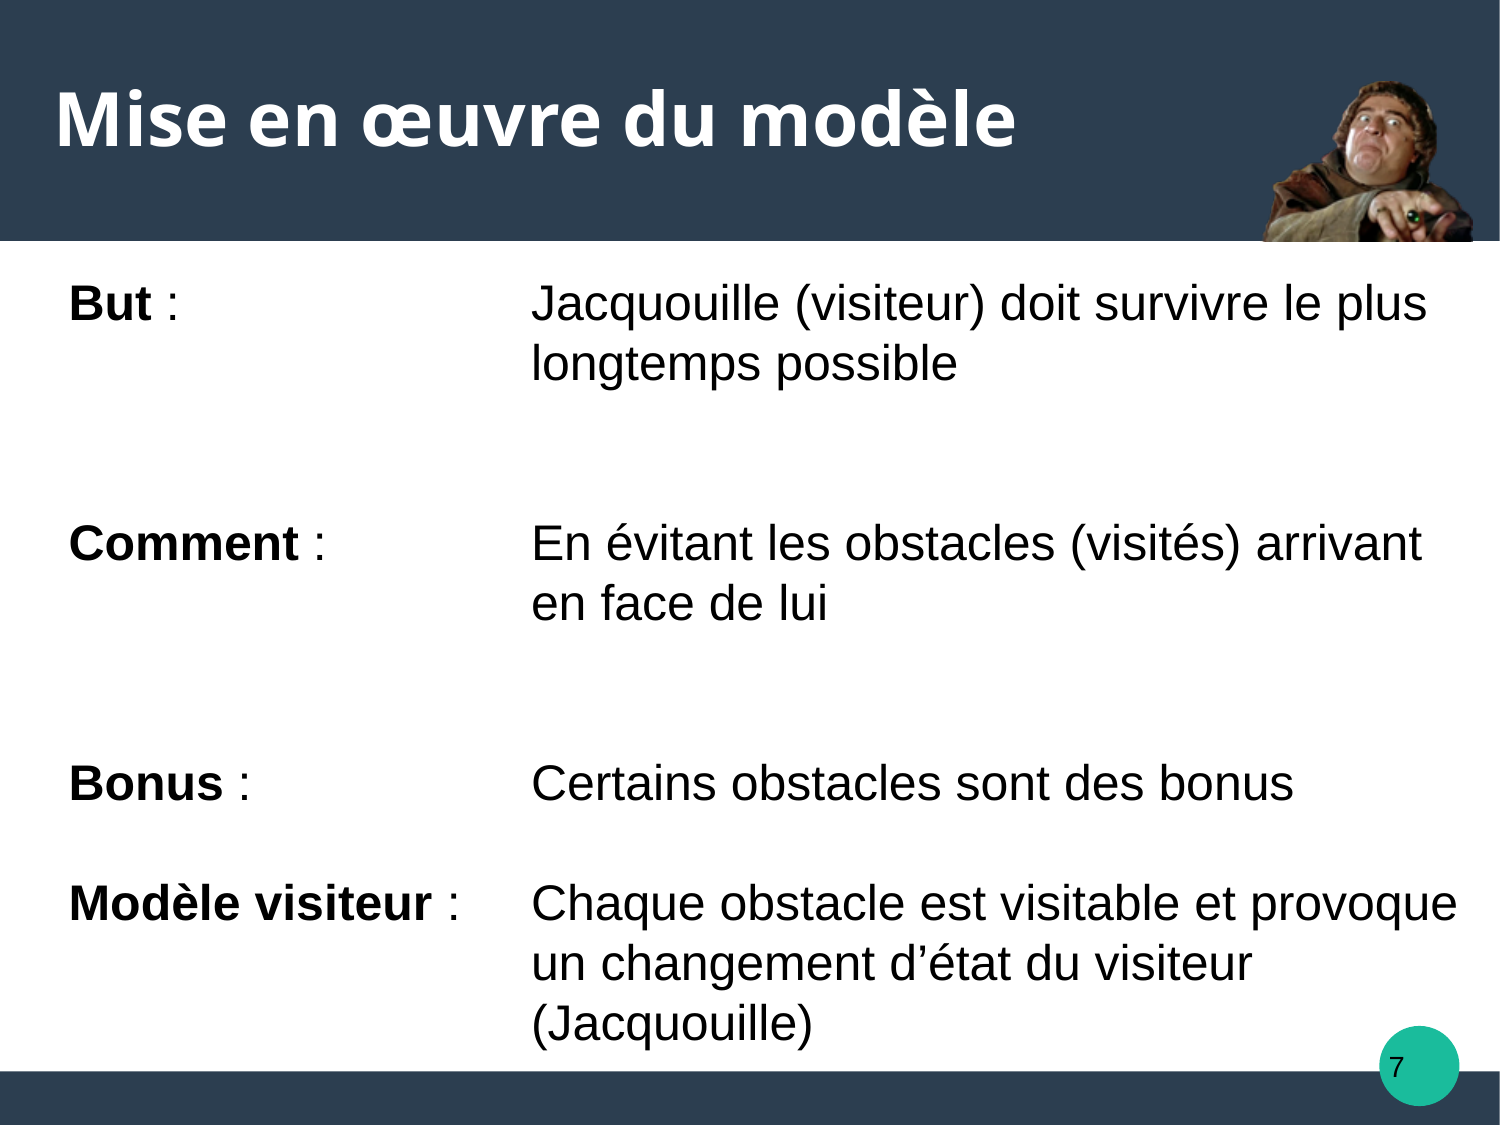

Mise en œuvre du modèle
But :
Comment :
Bonus :
Modèle visiteur :
Jacquouille (visiteur) doit survivre le plus longtemps possible
En évitant les obstacles (visités) arrivant en face de lui
Certains obstacles sont des bonus
Chaque obstacle est visitable et provoque un changement d’état du visiteur (Jacquouille)